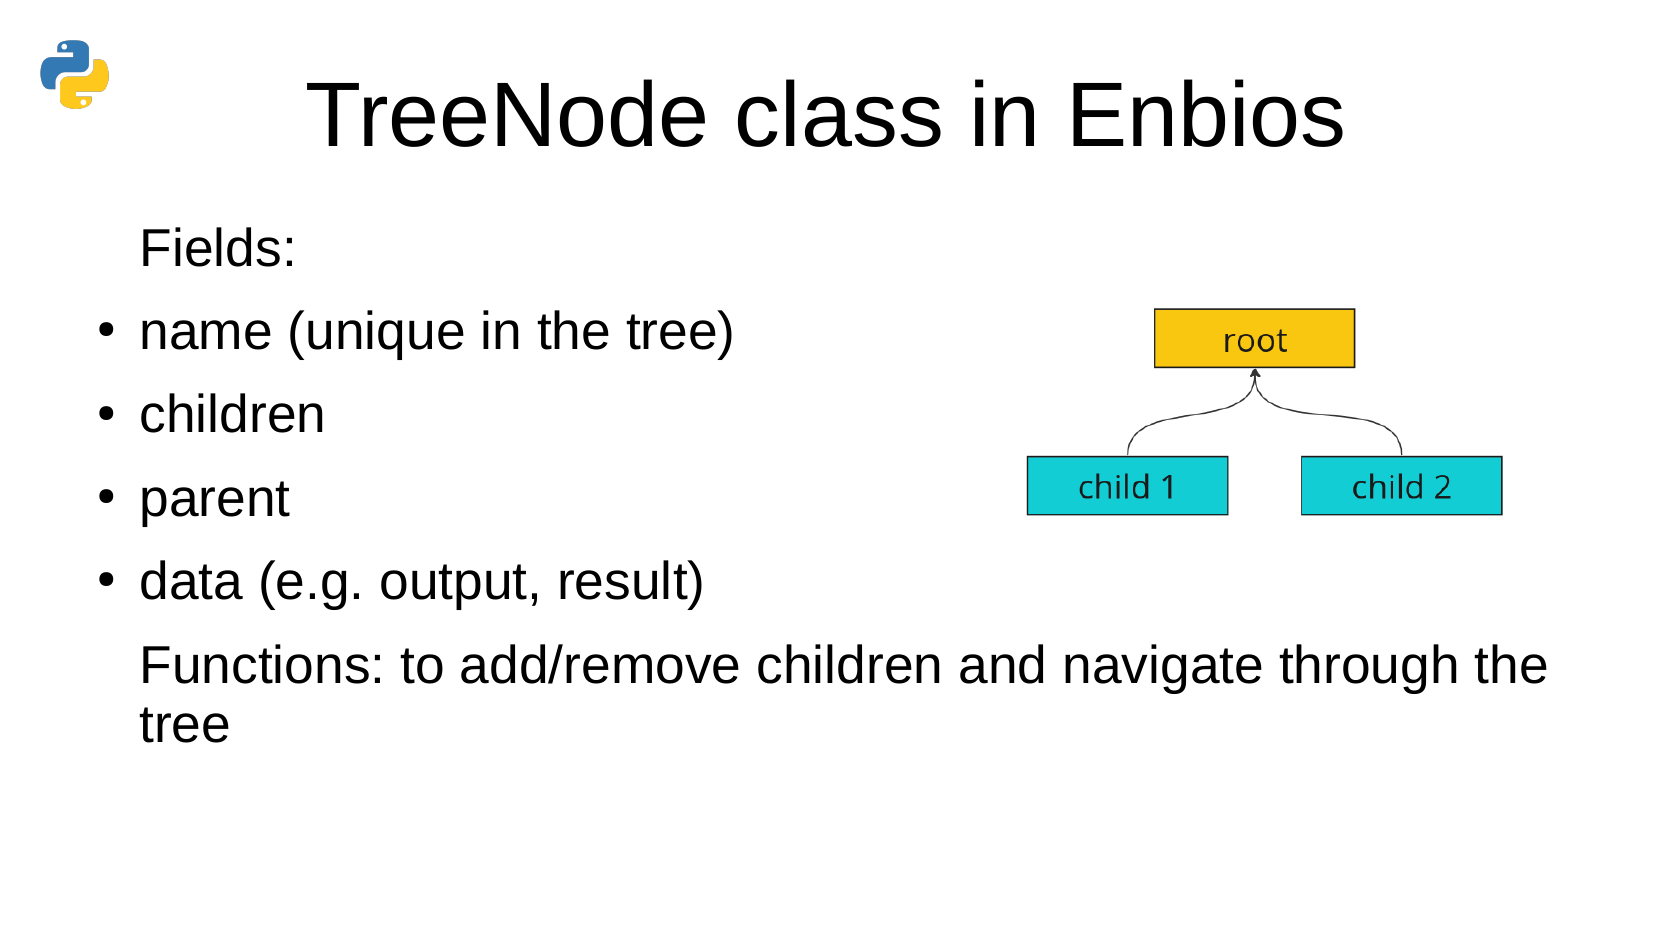

# TreeNode class in Enbios
Fields:
name (unique in the tree)
children
parent
data (e.g. output, result)
Functions: to add/remove children and navigate through the tree